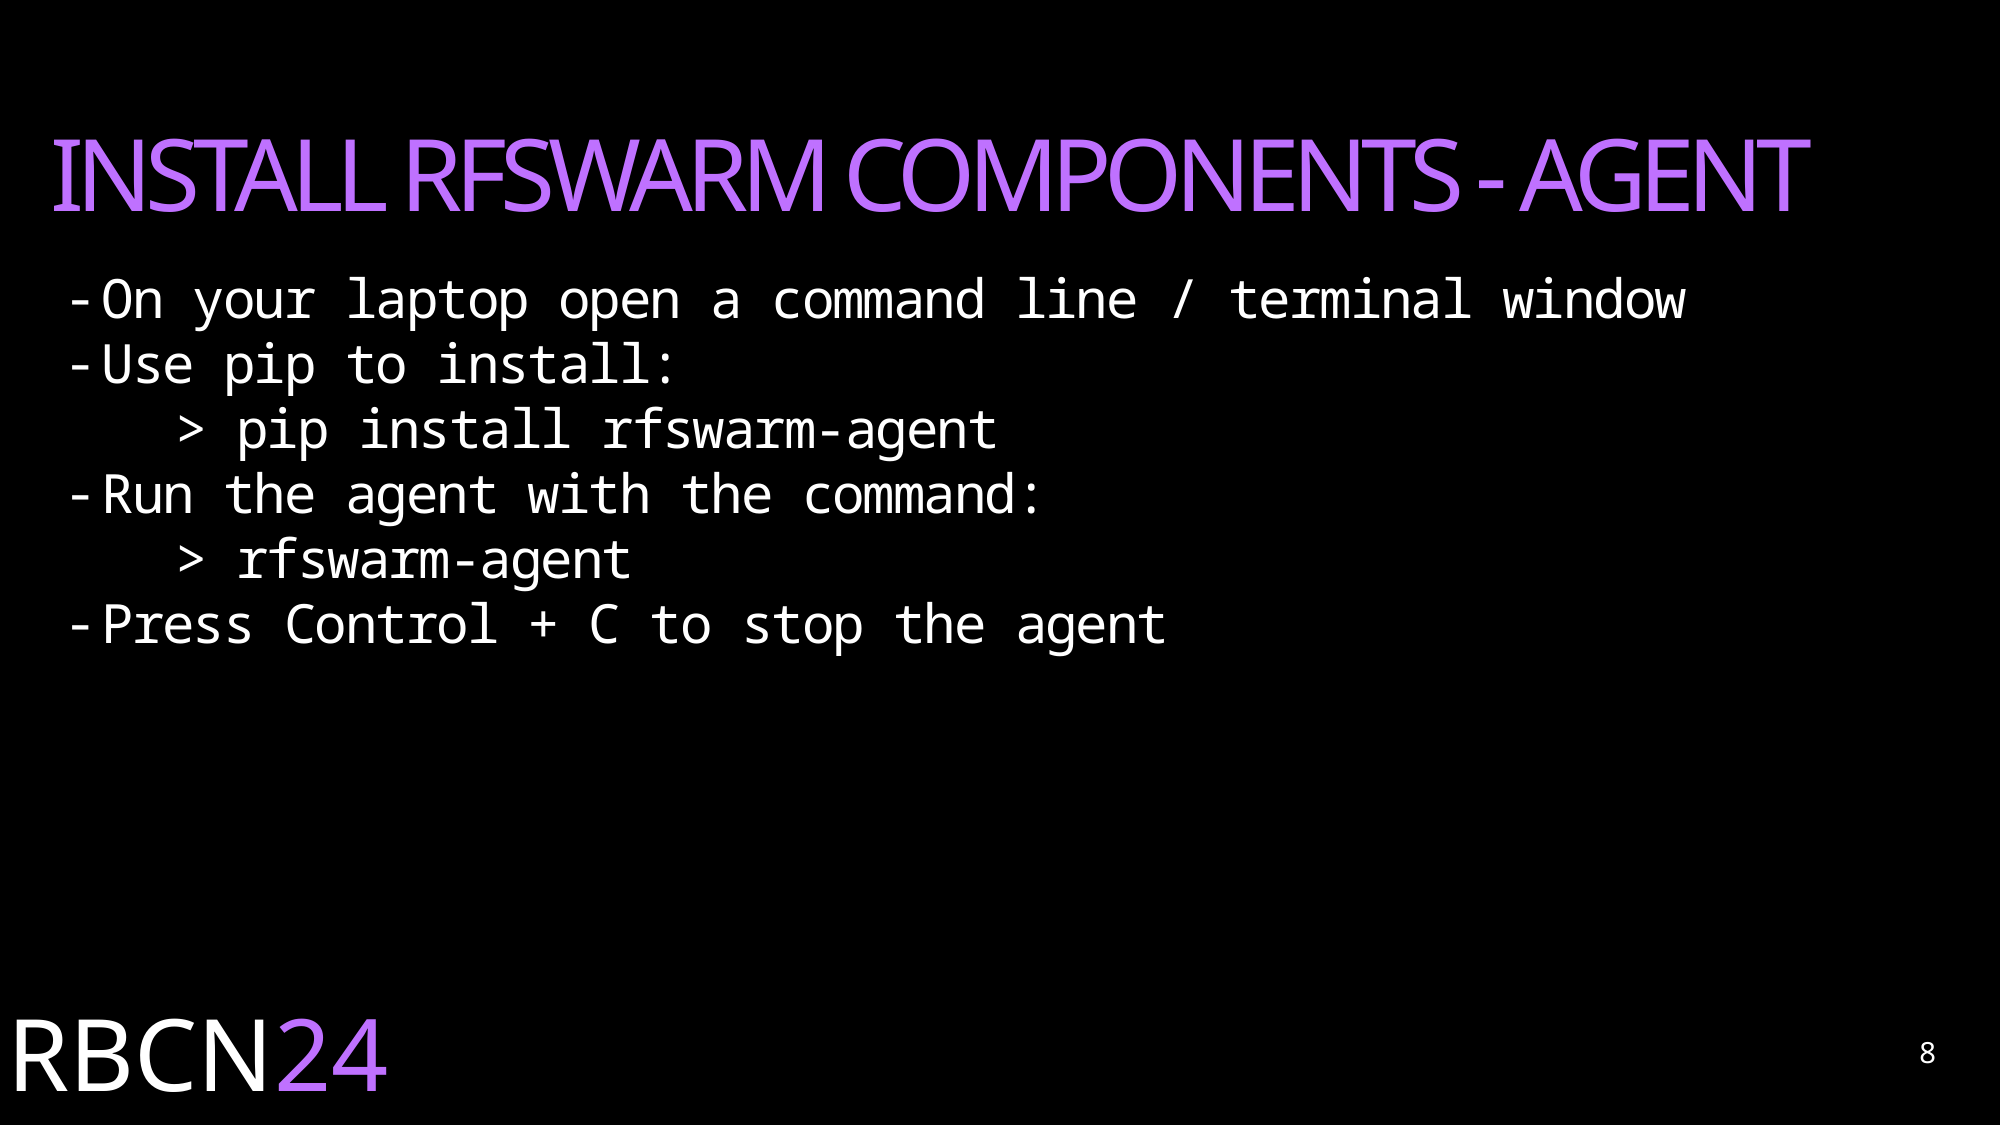

#
Install RFSwarm components - Agent
On your laptop open a command line / terminal window
Use pip to install:
	> pip install rfswarm-agent
Run the agent with the command:
	> rfswarm-agent
Press Control + C to stop the agent
8